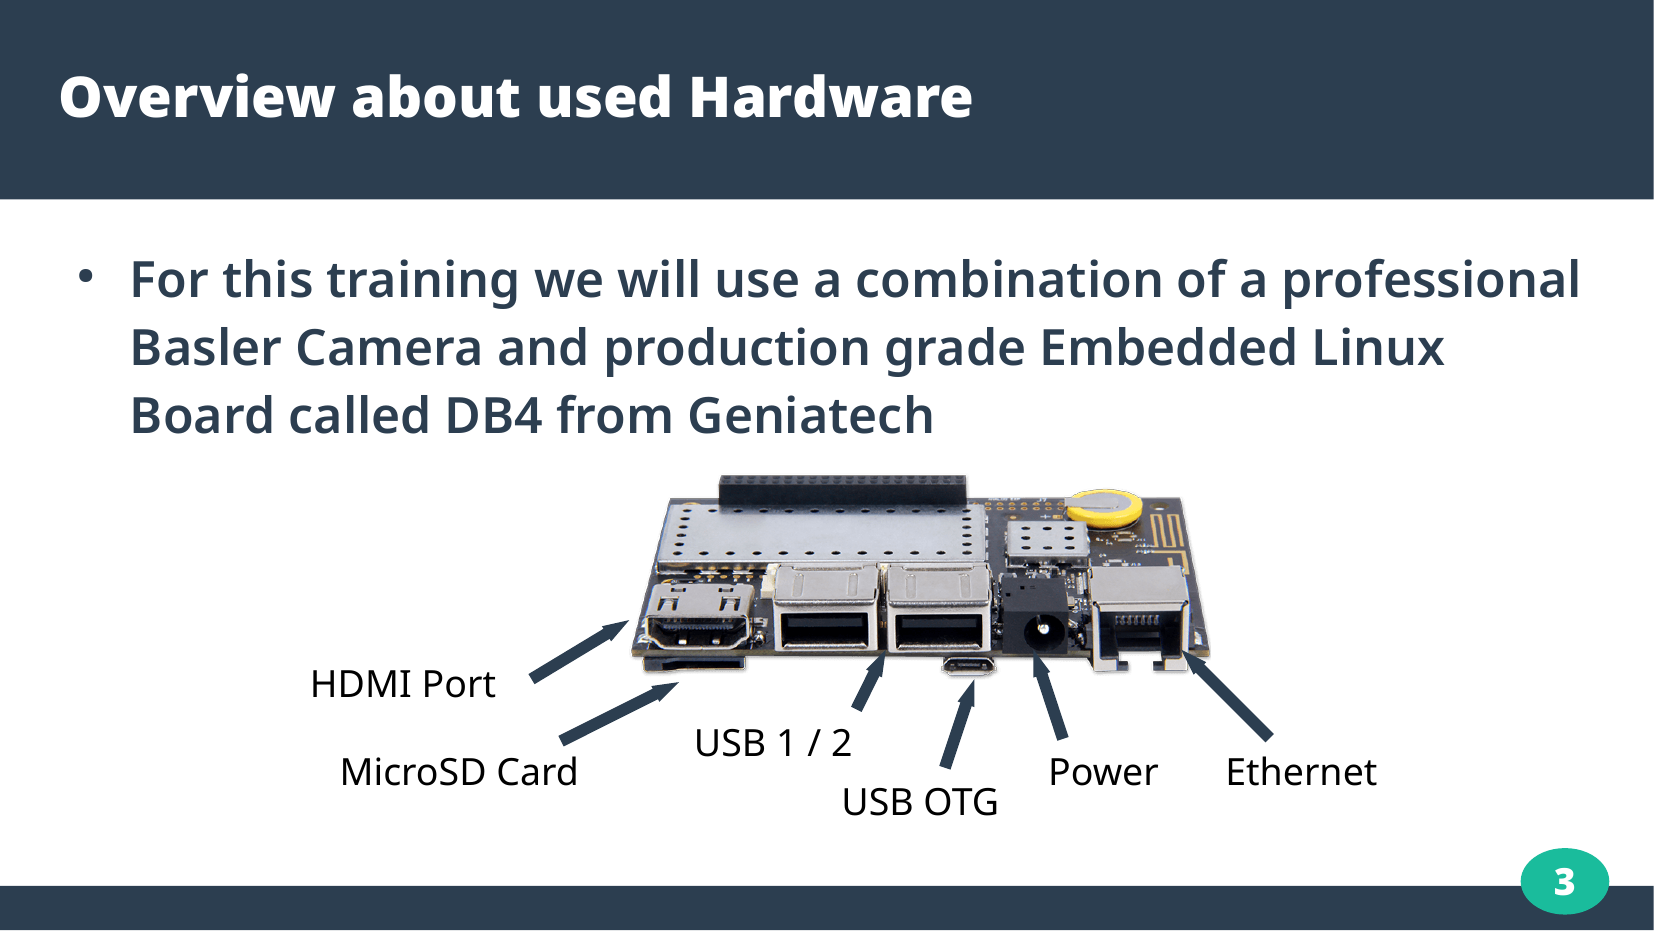

# Overview about used Hardware
For this training we will use a combination of a professional Basler Camera and production grade Embedded Linux Board called DB4 from Geniatech
HDMI Port
USB 1 / 2
MicroSD Card
Power
Ethernet
USB OTG
3